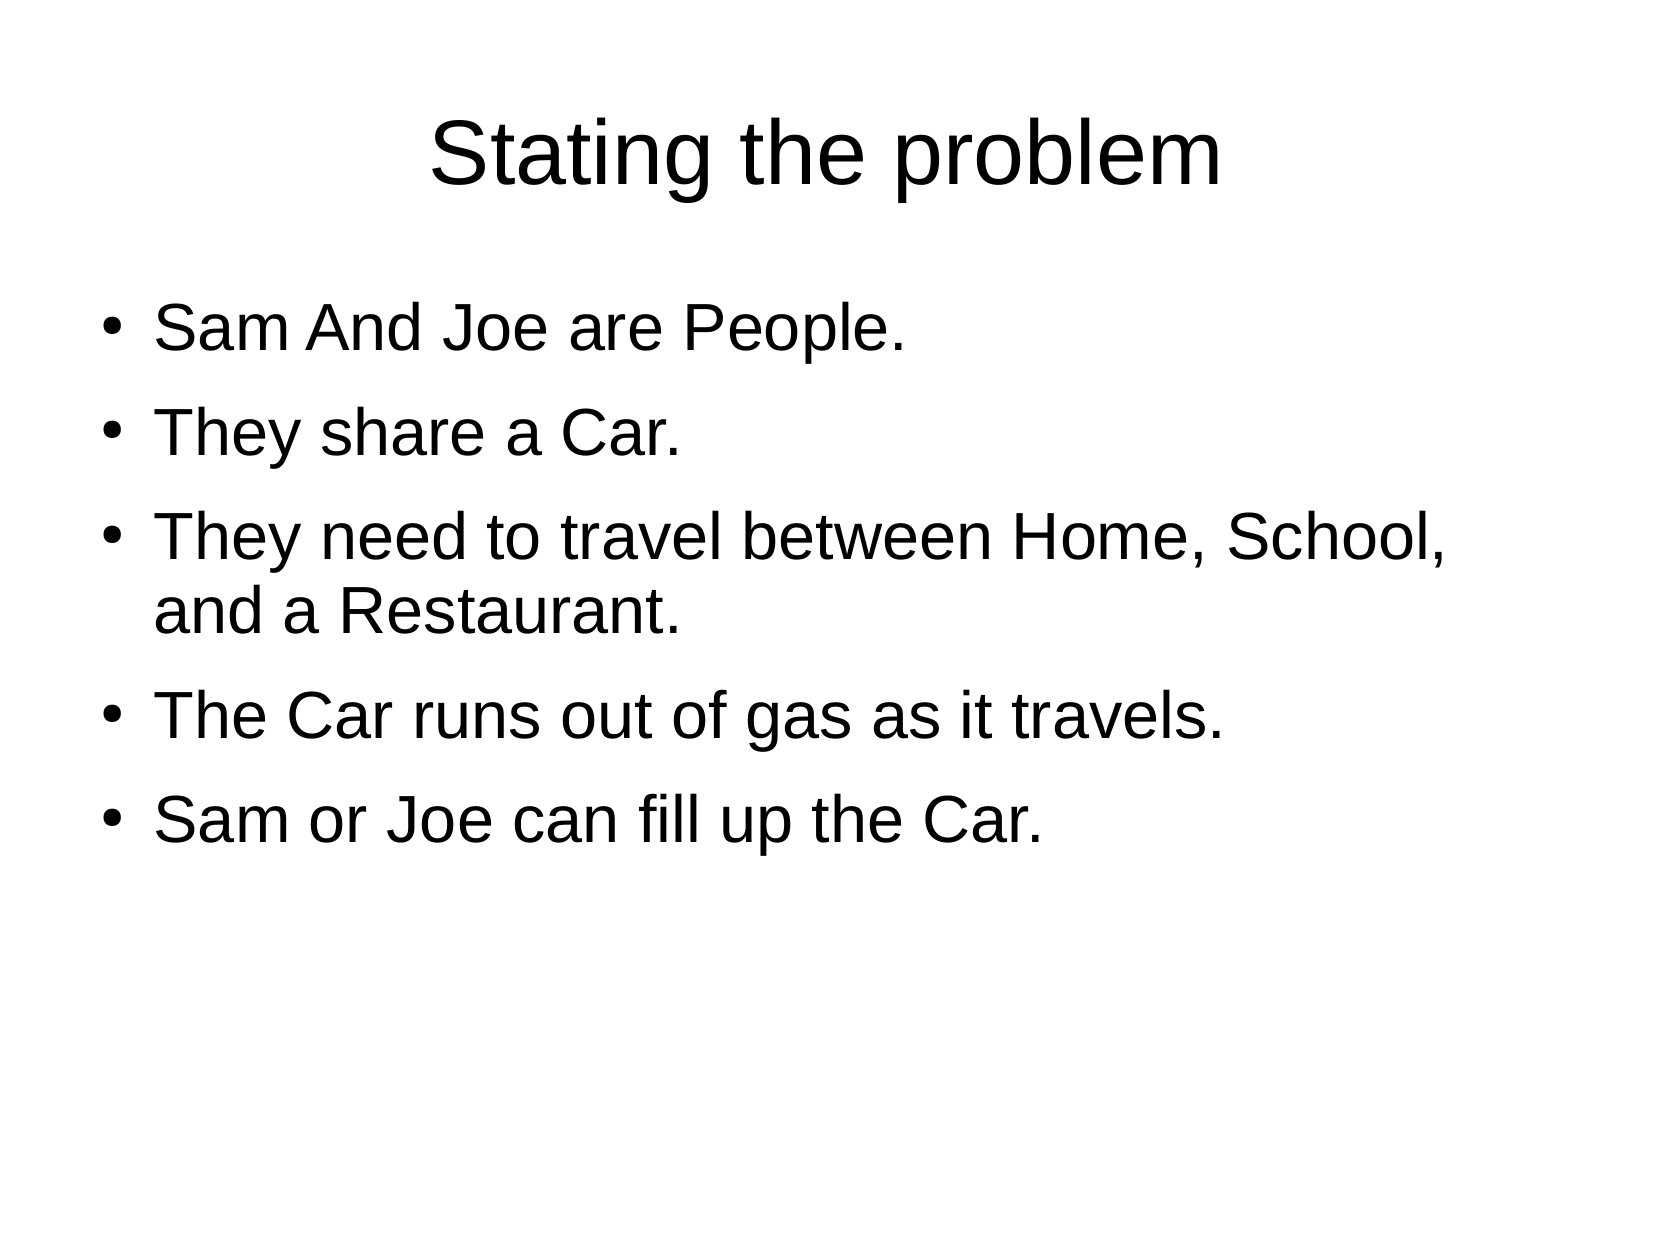

# Stating the problem
Sam And Joe are People.
They share a Car.
They need to travel between Home, School, and a Restaurant.
The Car runs out of gas as it travels.
Sam or Joe can fill up the Car.